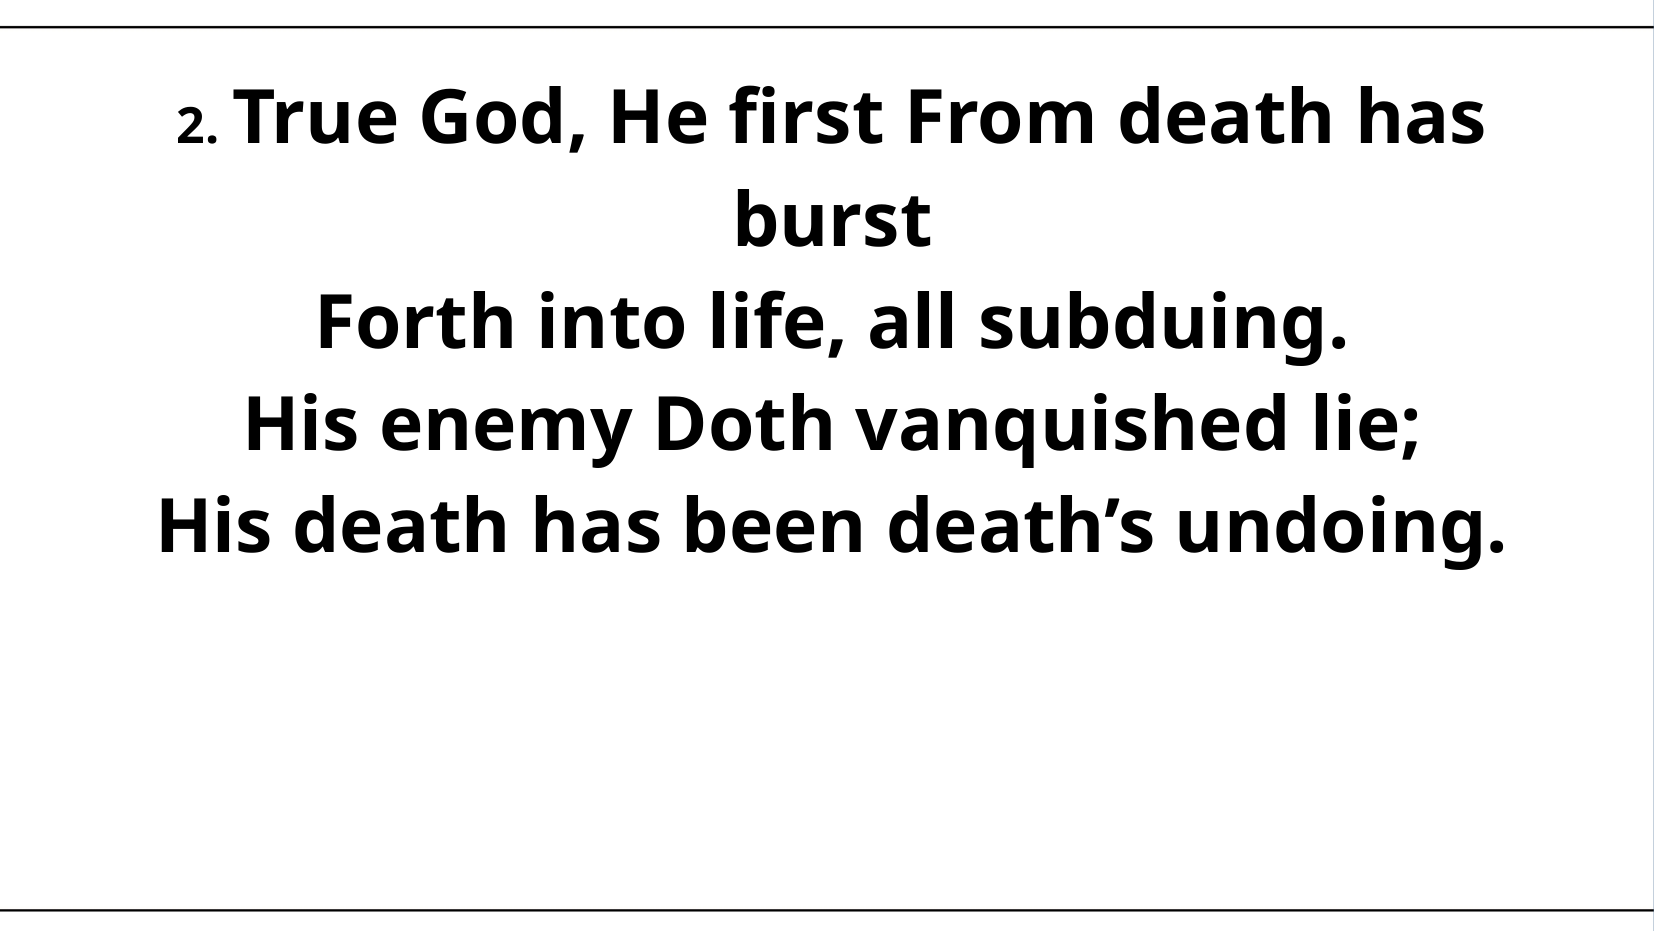

2. True God, He first From death has burst
Forth into life, all subduing.
His enemy Doth vanquished lie;
His death has been death’s undoing.